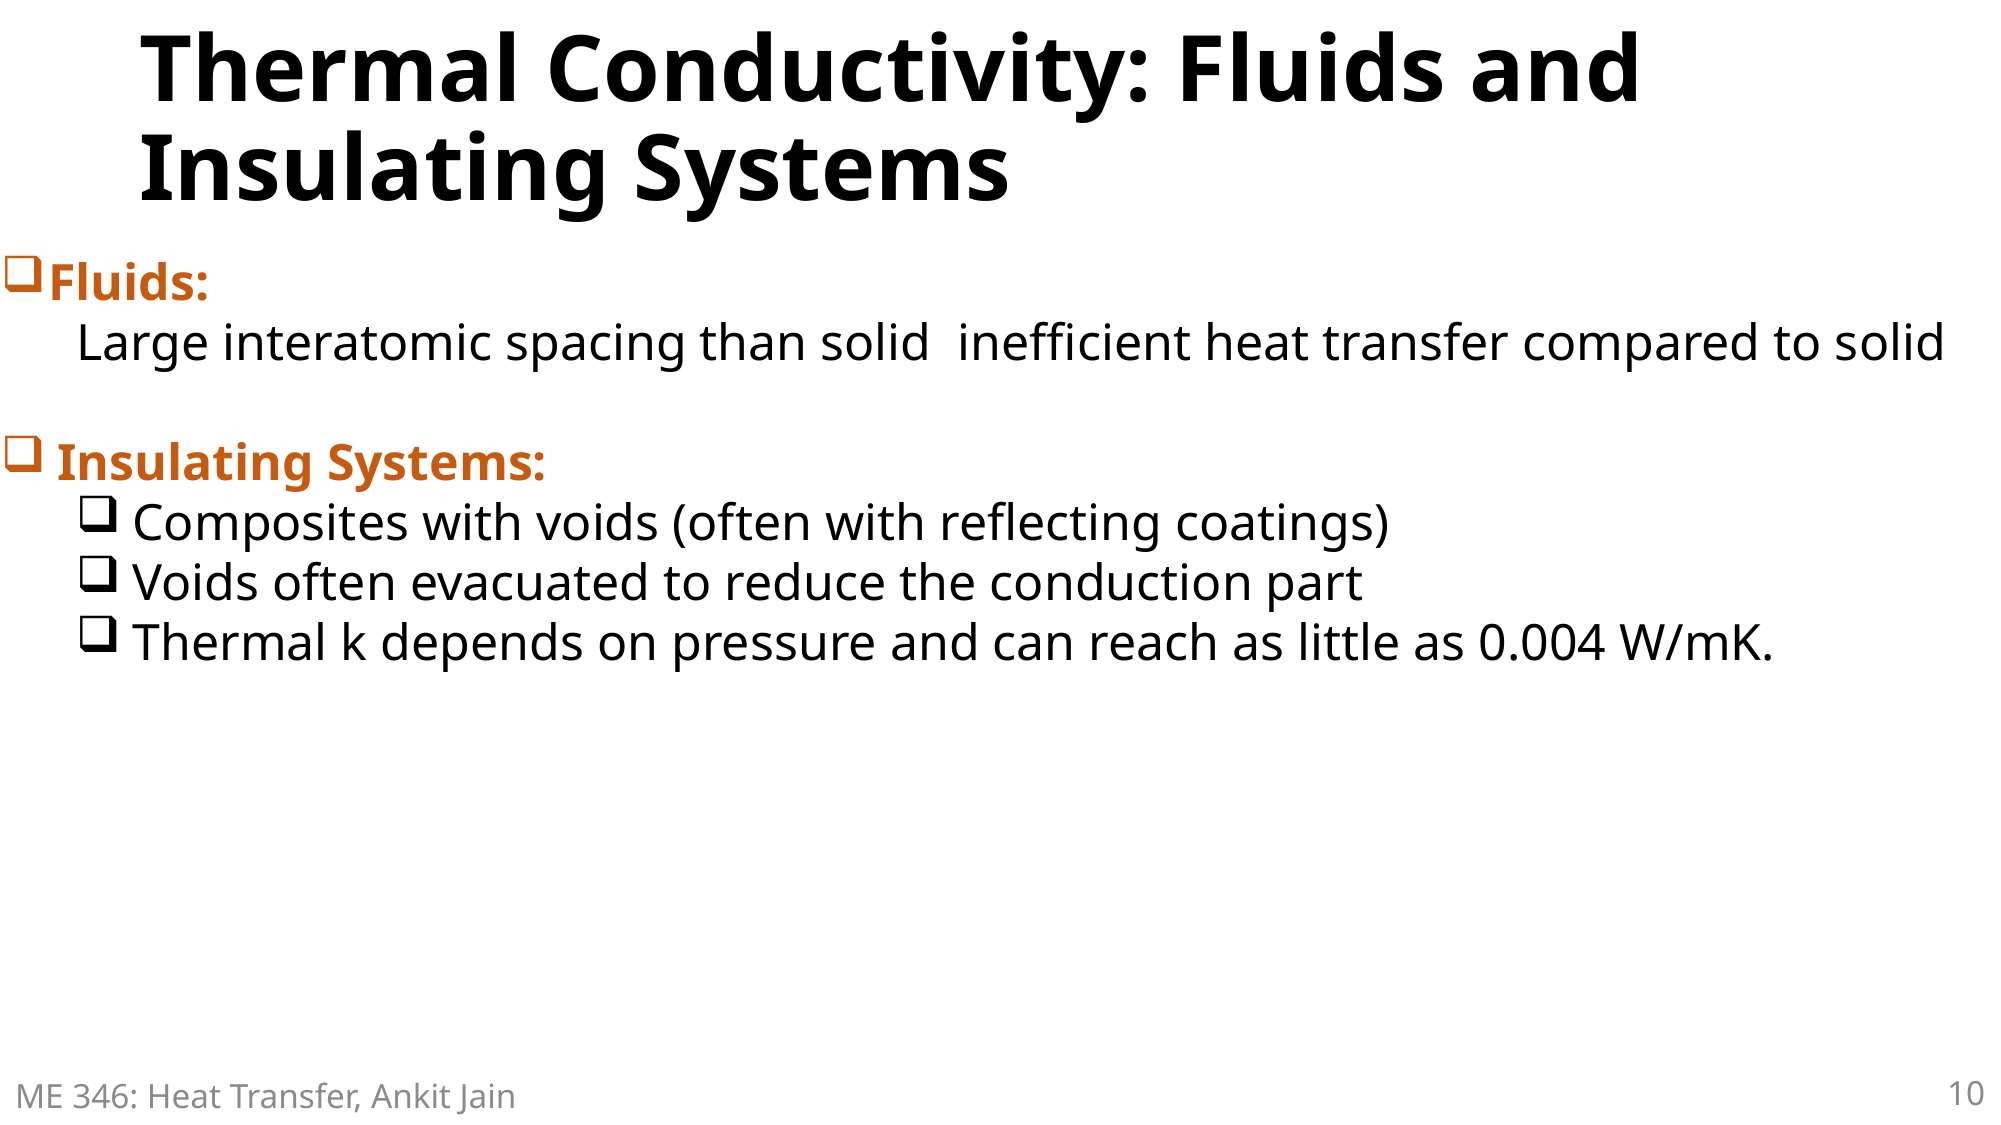

# Thermal Conductivity: Fluids and Insulating Systems
Fluids:
Large interatomic spacing than solid inefficient heat transfer compared to solid
Insulating Systems:
Composites with voids (often with reflecting coatings)
Voids often evacuated to reduce the conduction part
Thermal k depends on pressure and can reach as little as 0.004 W/mK.
ME 346: Heat Transfer, Ankit Jain
10